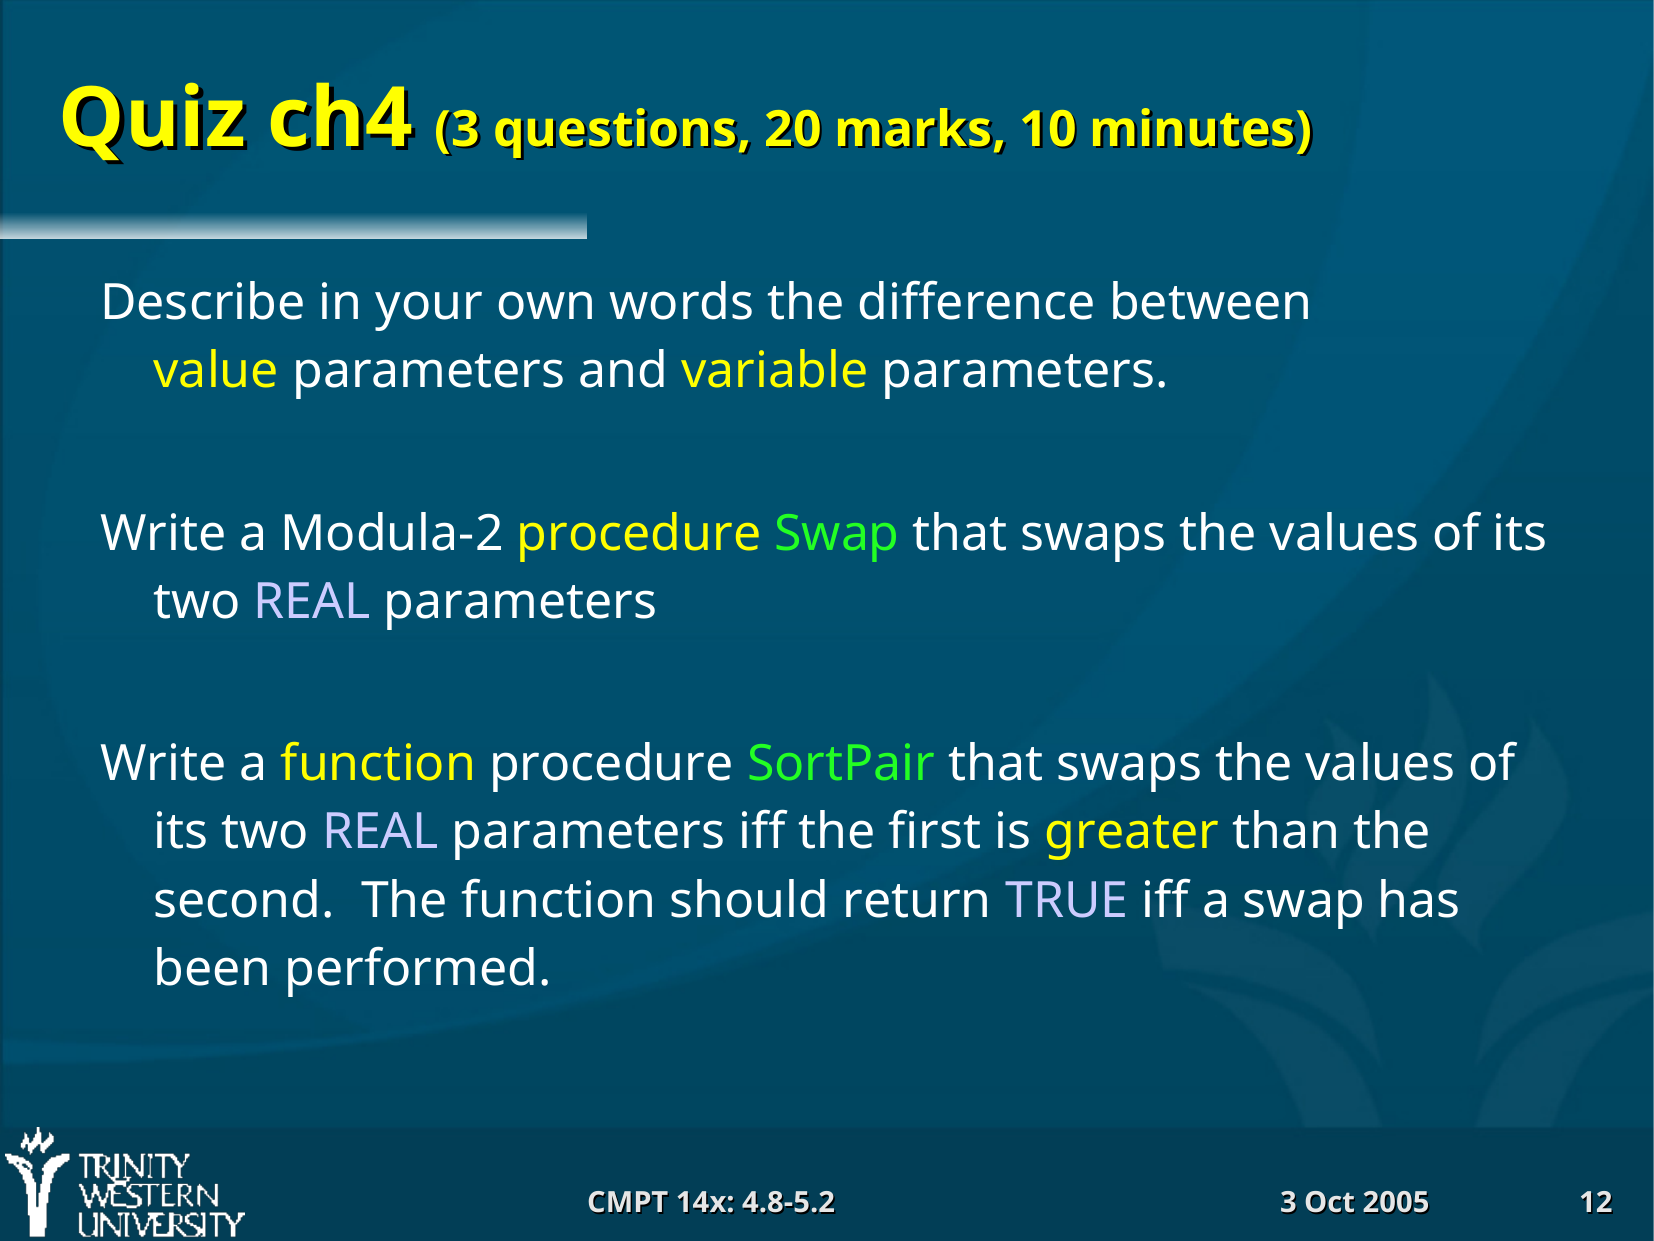

# Quiz ch4 (3 questions, 20 marks, 10 minutes)
Describe in your own words the difference between
value parameters and variable parameters.
Write a Modula-2 procedure Swap that swaps the values of its two REAL parameters
Write a function procedure SortPair that swaps the values of its two REAL parameters iff the first is greater than the second. The function should return TRUE iff a swap has been performed.
CMPT 14x: 4.8-5.2
3 Oct 2005
12